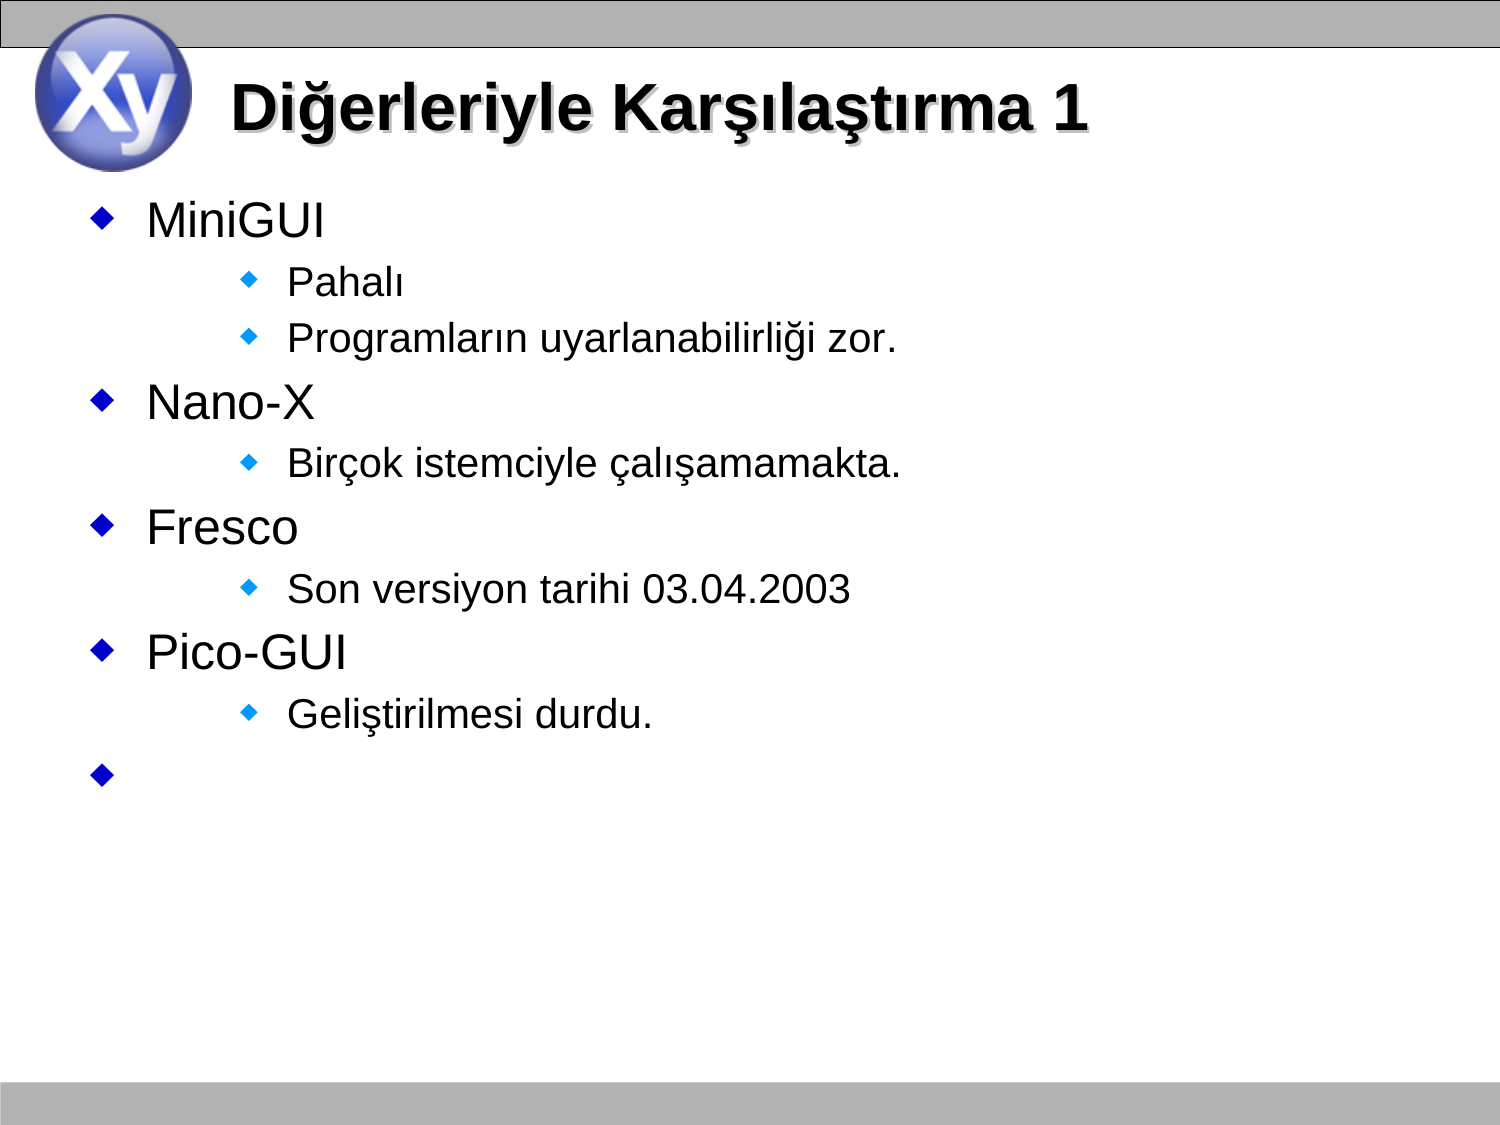

# Diğerleriyle Karşılaştırma 1
MiniGUI
Pahalı
Programların uyarlanabilirliği zor.
Nano-X
Birçok istemciyle çalışamamakta.
Fresco
Son versiyon tarihi 03.04.2003
Pico-GUI
Geliştirilmesi durdu.